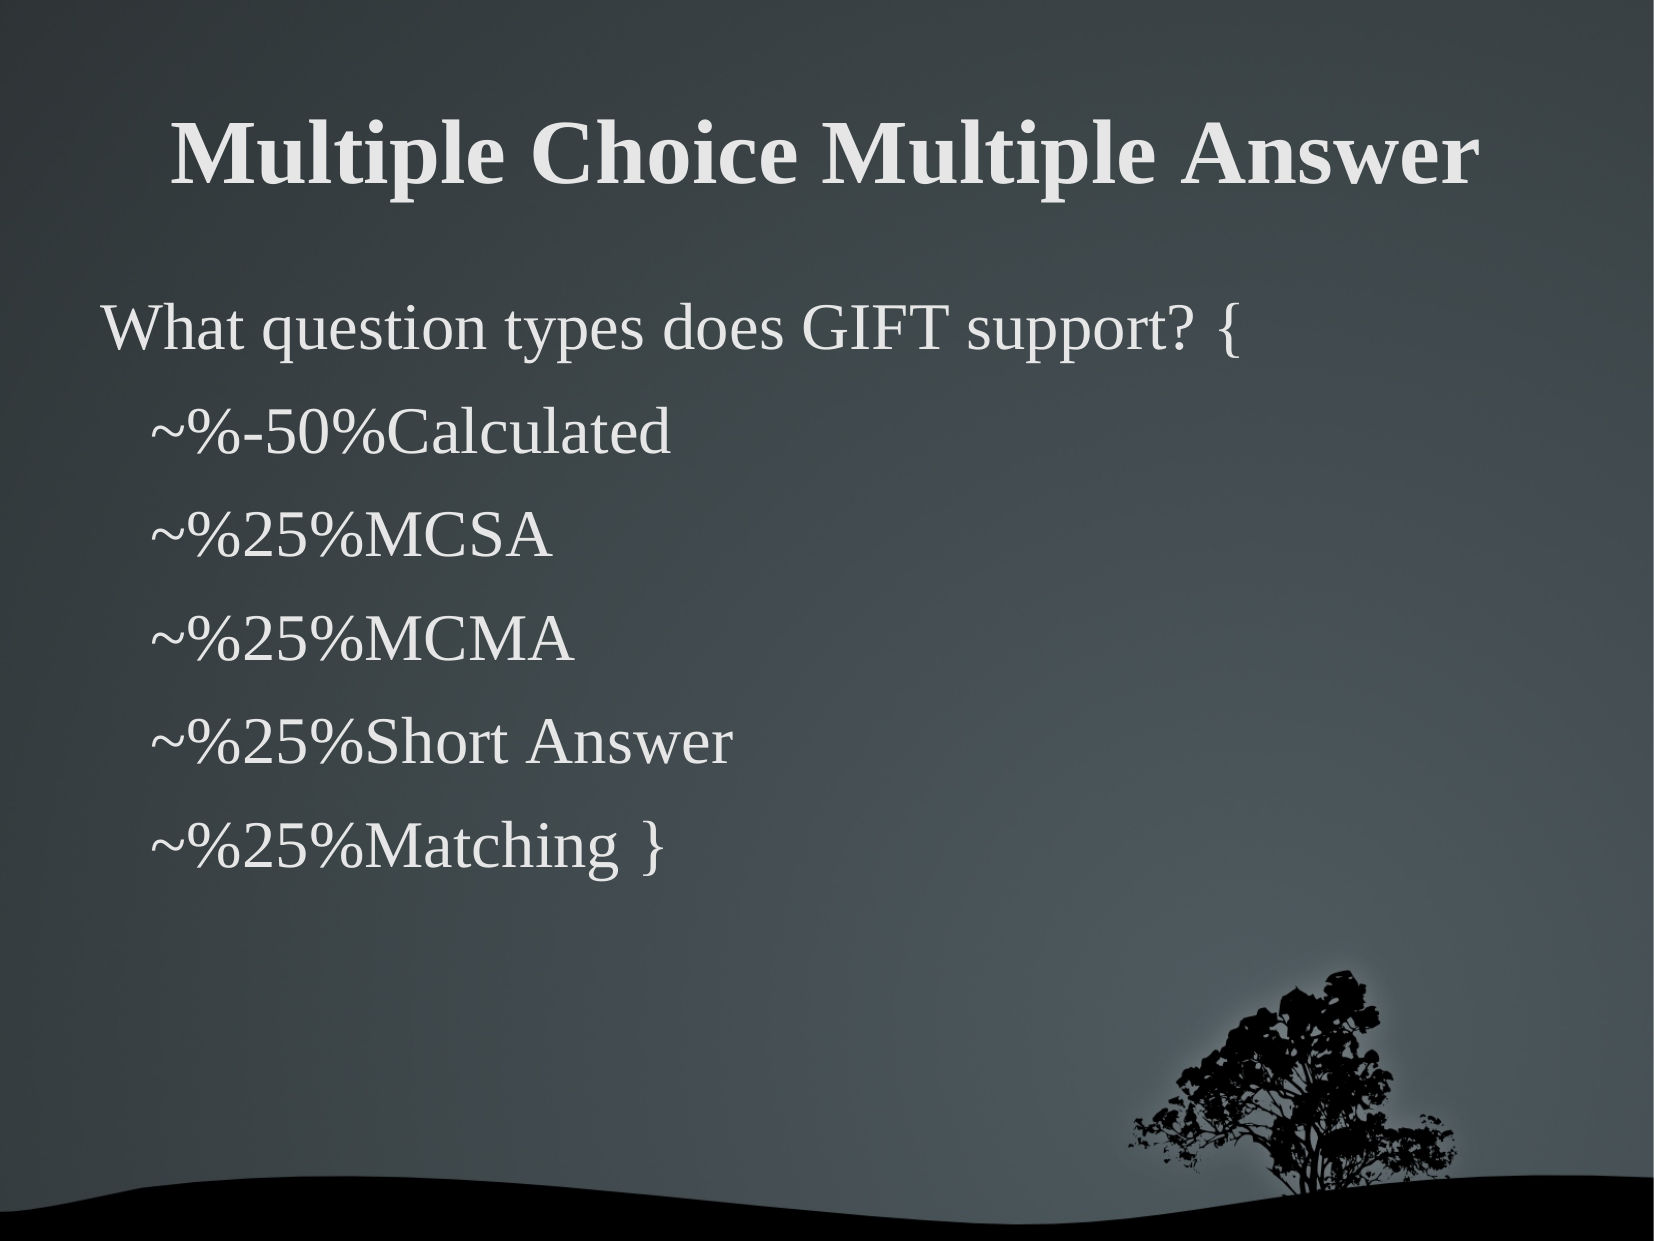

# Multiple Choice Multiple Answer
What question types does GIFT support? {
 ~%-50%Calculated
 ~%25%MCSA
 ~%25%MCMA
 ~%25%Short Answer
 ~%25%Matching }